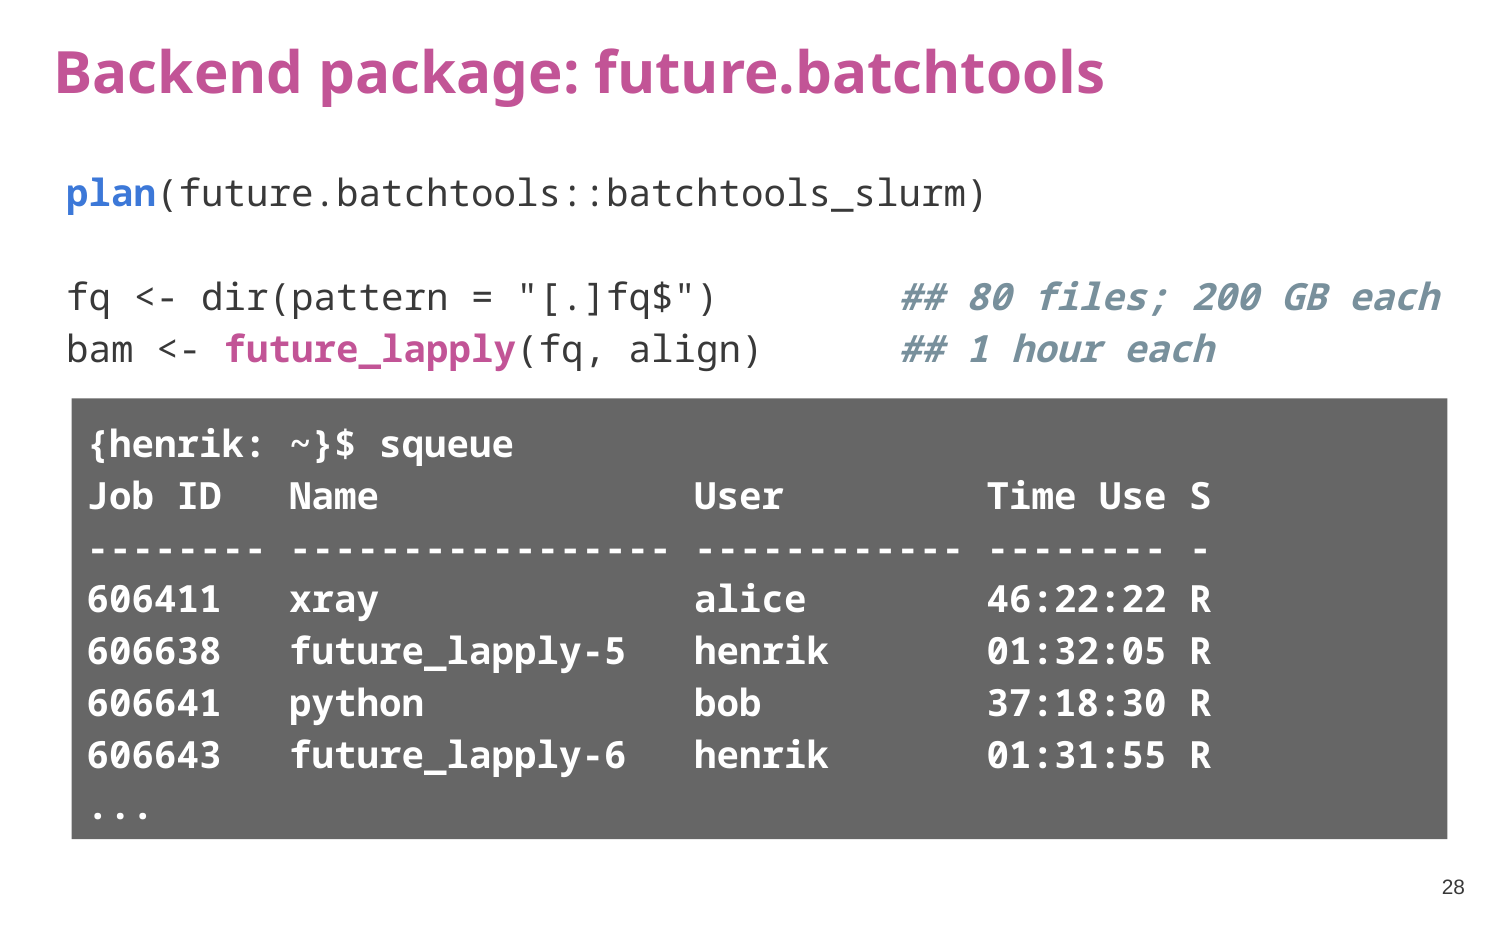

# Backend package: future.batchtools
plan(future.batchtools::batchtools_slurm) ‎
fq <- dir(pattern = "[.]fq$") ## 80 files; 200 GB each
bam <- future_lapply(fq, align) ## 1 hour each
{henrik: ~}$ squeue
Job ID Name User Time Use S
-------- ----------------- ------------ -------- -
606411 xray alice 46:22:22 R
606638 future_lapply-5 henrik 01:32:05 R
606641 python bob 37:18:30 R
606643 future_lapply-6 henrik 01:31:55 R
...